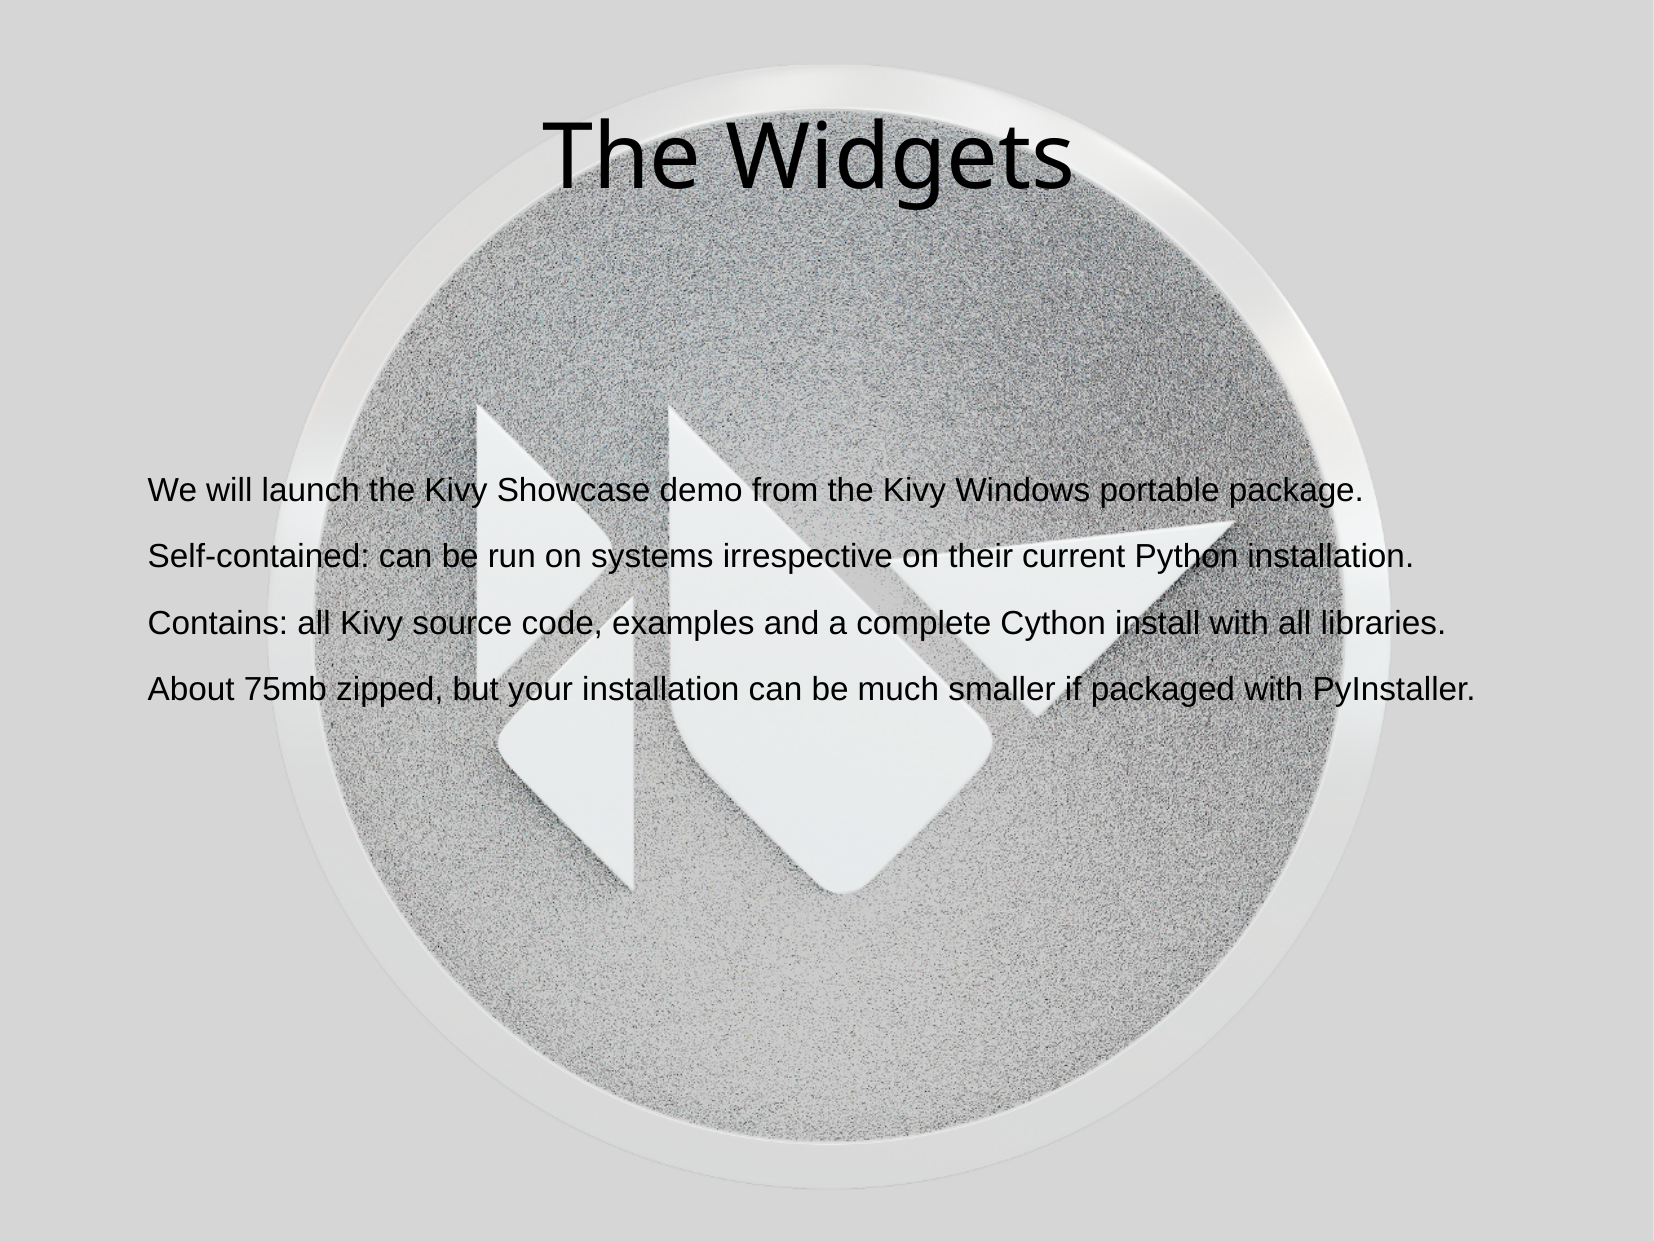

# The Widgets
We will launch the Kivy Showcase demo from the Kivy Windows portable package.
Self-contained: can be run on systems irrespective on their current Python installation.
Contains: all Kivy source code, examples and a complete Cython install with all libraries.
About 75mb zipped, but your installation can be much smaller if packaged with PyInstaller.